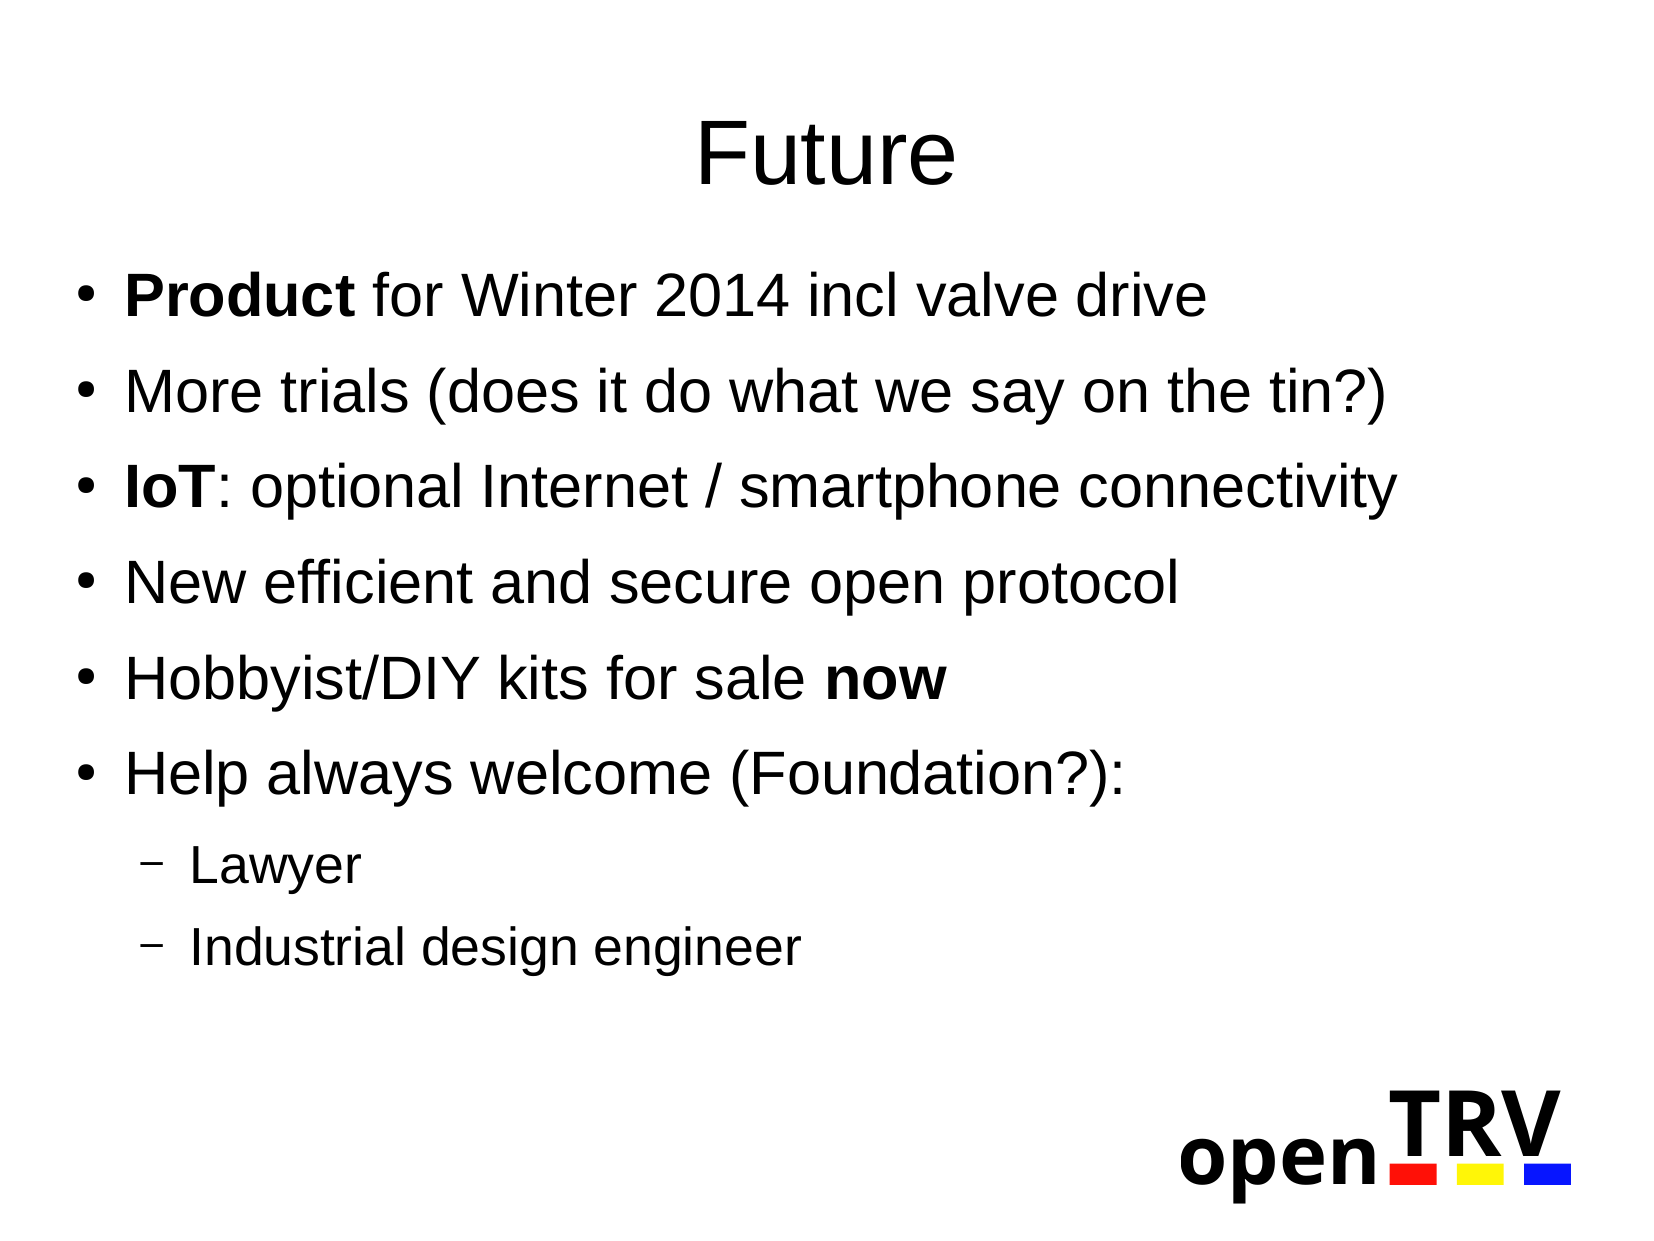

# Future
Product for Winter 2014 incl valve drive
More trials (does it do what we say on the tin?)
IoT: optional Internet / smartphone connectivity
New efficient and secure open protocol
Hobbyist/DIY kits for sale now
Help always welcome (Foundation?):
Lawyer
Industrial design engineer